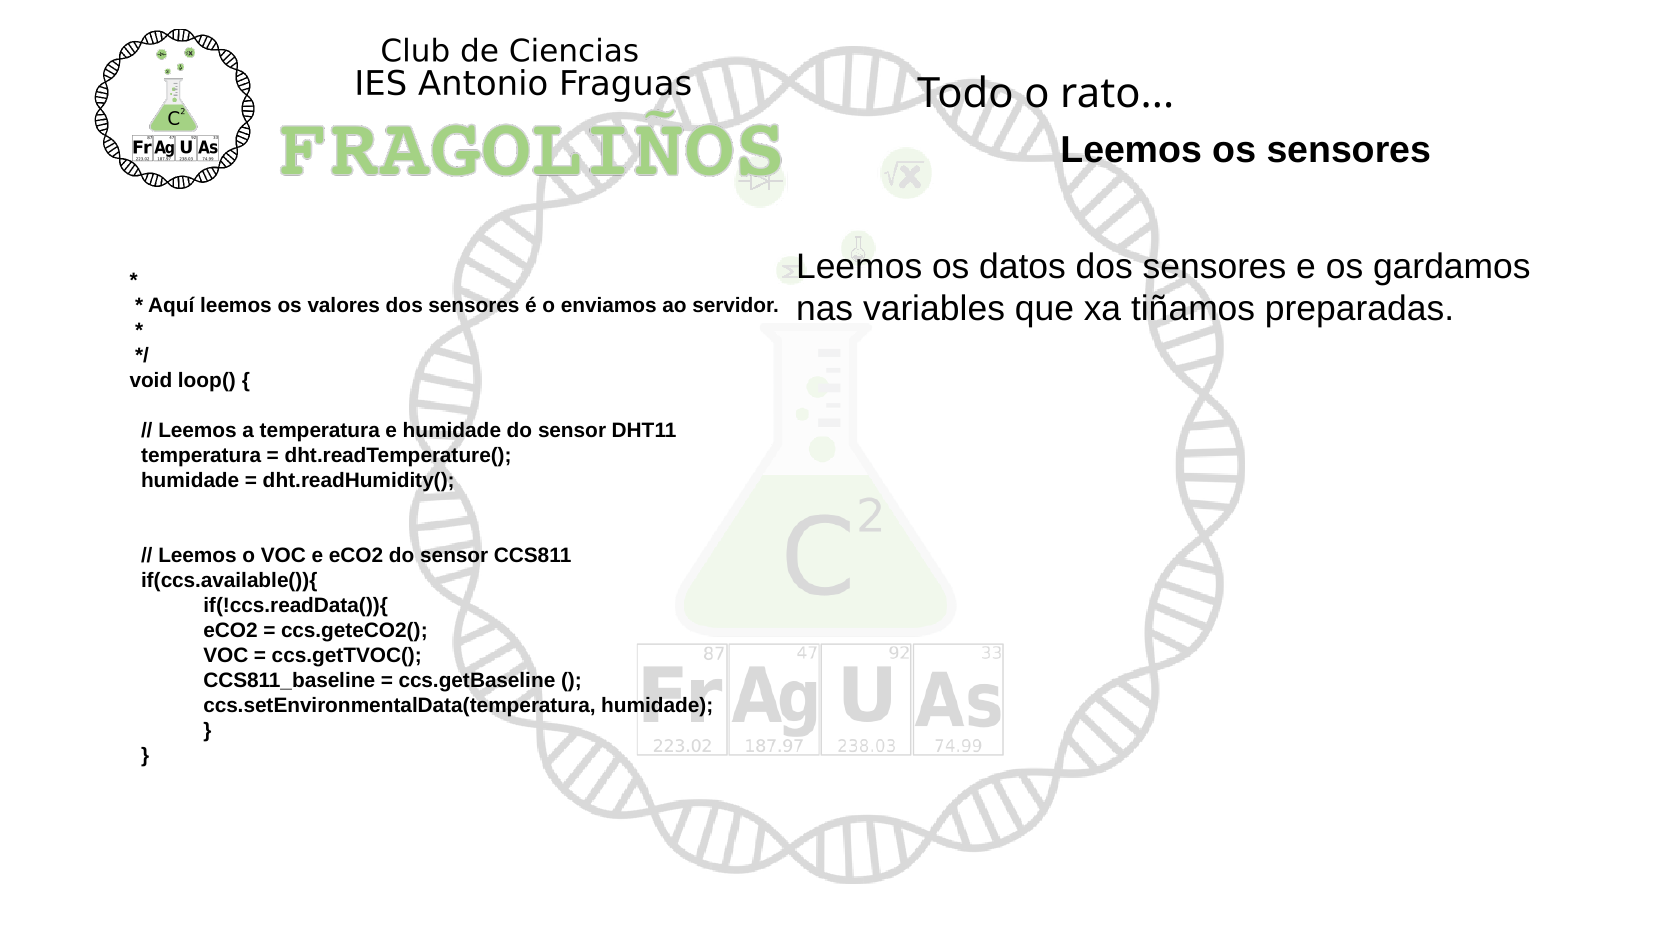

Todo o rato...
Leemos os sensores
Leemos os datos dos sensores e os gardamos nas variables que xa tiñamos preparadas.
*
 * Aquí leemos os valores dos sensores é o enviamos ao servidor.
 *
 */
void loop() {
 // Leemos a temperatura e humidade do sensor DHT11
 temperatura = dht.readTemperature();
 humidade = dht.readHumidity();
 // Leemos o VOC e eCO2 do sensor CCS811
 if(ccs.available()){
	if(!ccs.readData()){
 	eCO2 = ccs.geteCO2();
 	VOC = ccs.getTVOC();
 	CCS811_baseline = ccs.getBaseline ();
 	ccs.setEnvironmentalData(temperatura, humidade);
	}
 }